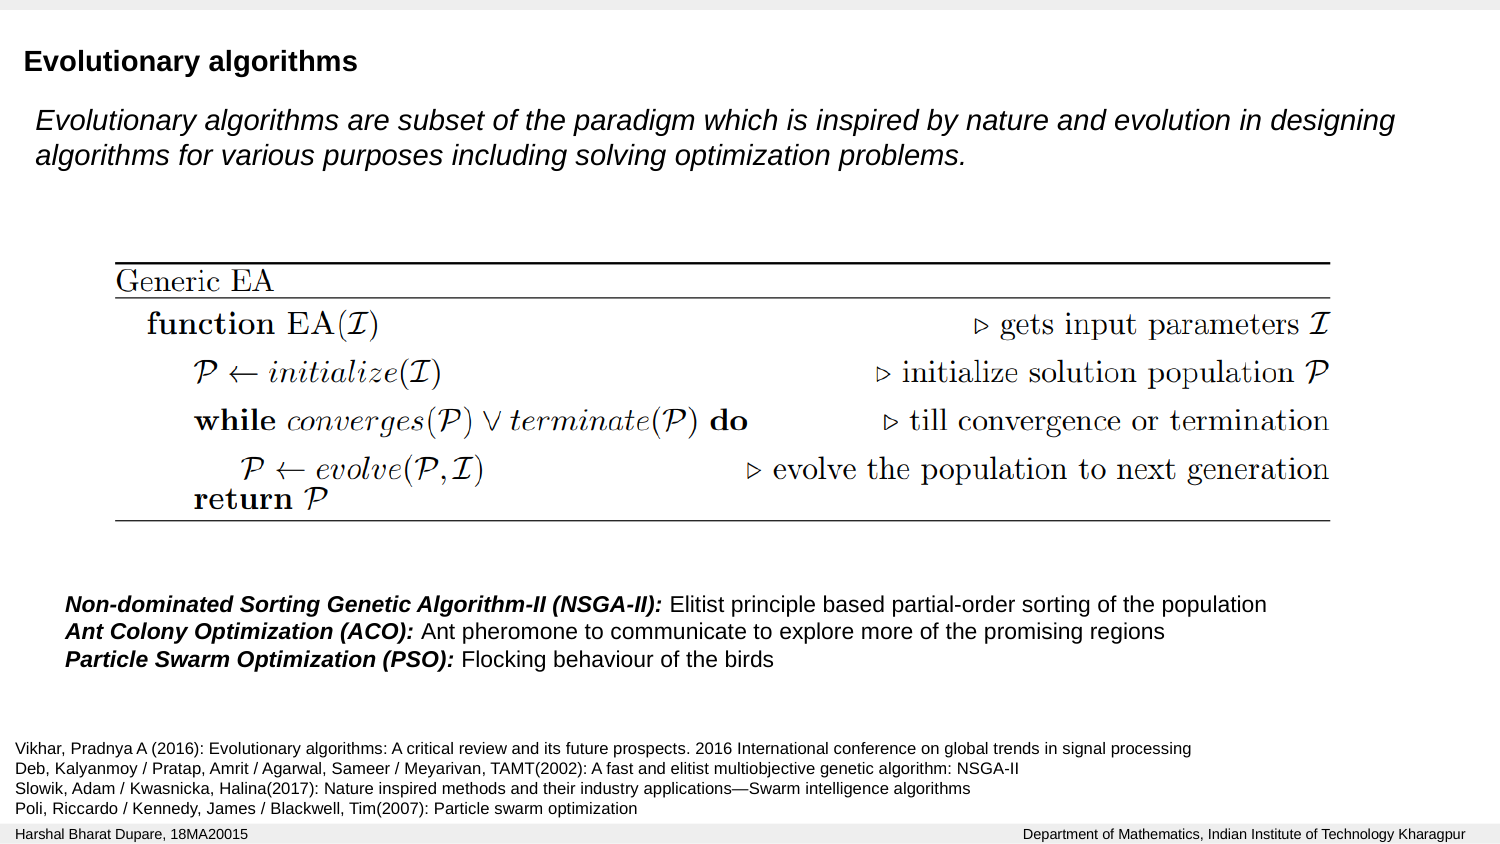

Evolutionary algorithms
Evolutionary algorithms are subset of the paradigm which is inspired by nature and evolution in designing algorithms for various purposes including solving optimization problems.
Non-dominated Sorting Genetic Algorithm-II (NSGA-II): Elitist principle based partial-order sorting of the population
Ant Colony Optimization (ACO): Ant pheromone to communicate to explore more of the promising regions
Particle Swarm Optimization (PSO): Flocking behaviour of the birds
Vikhar, Pradnya A (2016): Evolutionary algorithms: A critical review and its future prospects. 2016 International conference on global trends in signal processing
Deb, Kalyanmoy / Pratap, Amrit / Agarwal, Sameer / Meyarivan, TAMT(2002): A fast and elitist multiobjective genetic algorithm: NSGA-II
Slowik, Adam / Kwasnicka, Halina(2017): Nature inspired methods and their industry applications—Swarm intelligence algorithms
Poli, Riccardo / Kennedy, James / Blackwell, Tim(2007): Particle swarm optimization
Harshal Bharat Dupare, 18MA20015 Department of Mathematics, Indian Institute of Technology Kharagpur